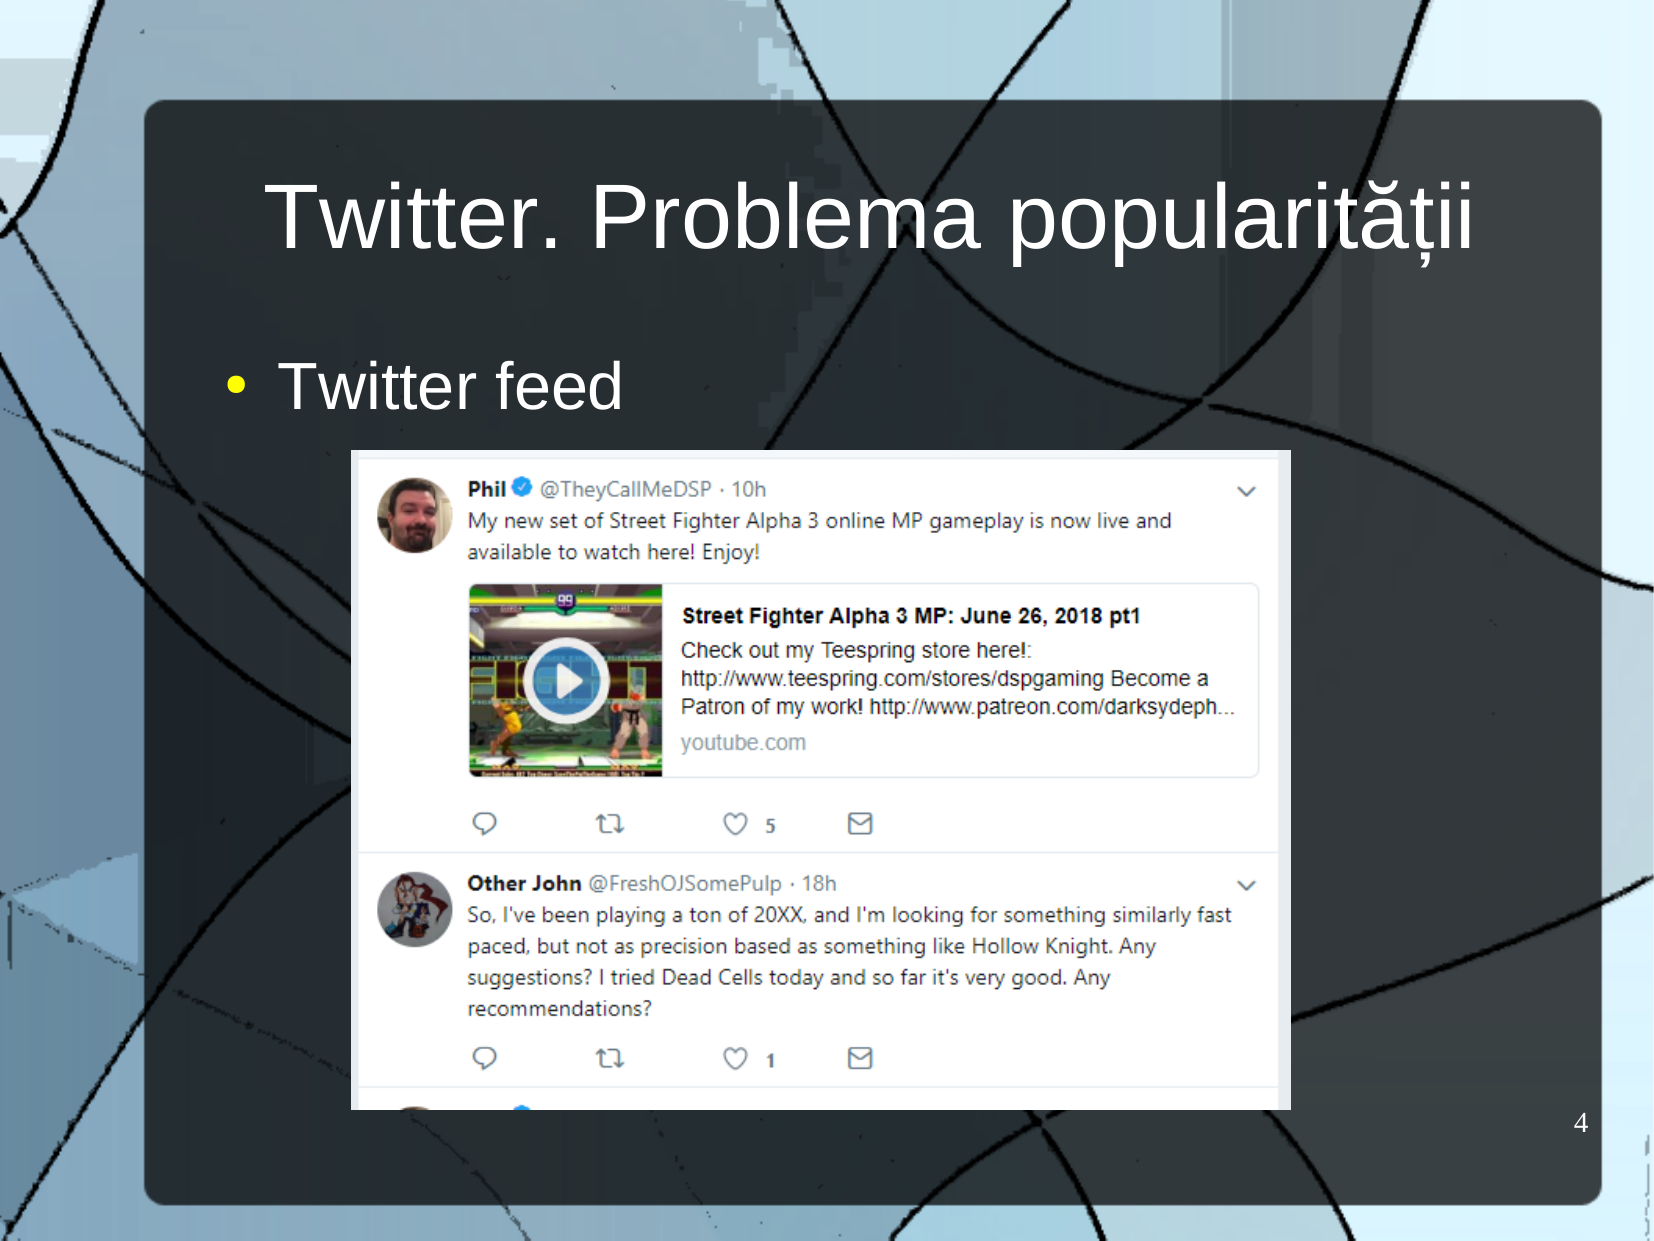

# Twitter. Problema popularității
Twitter feed
4